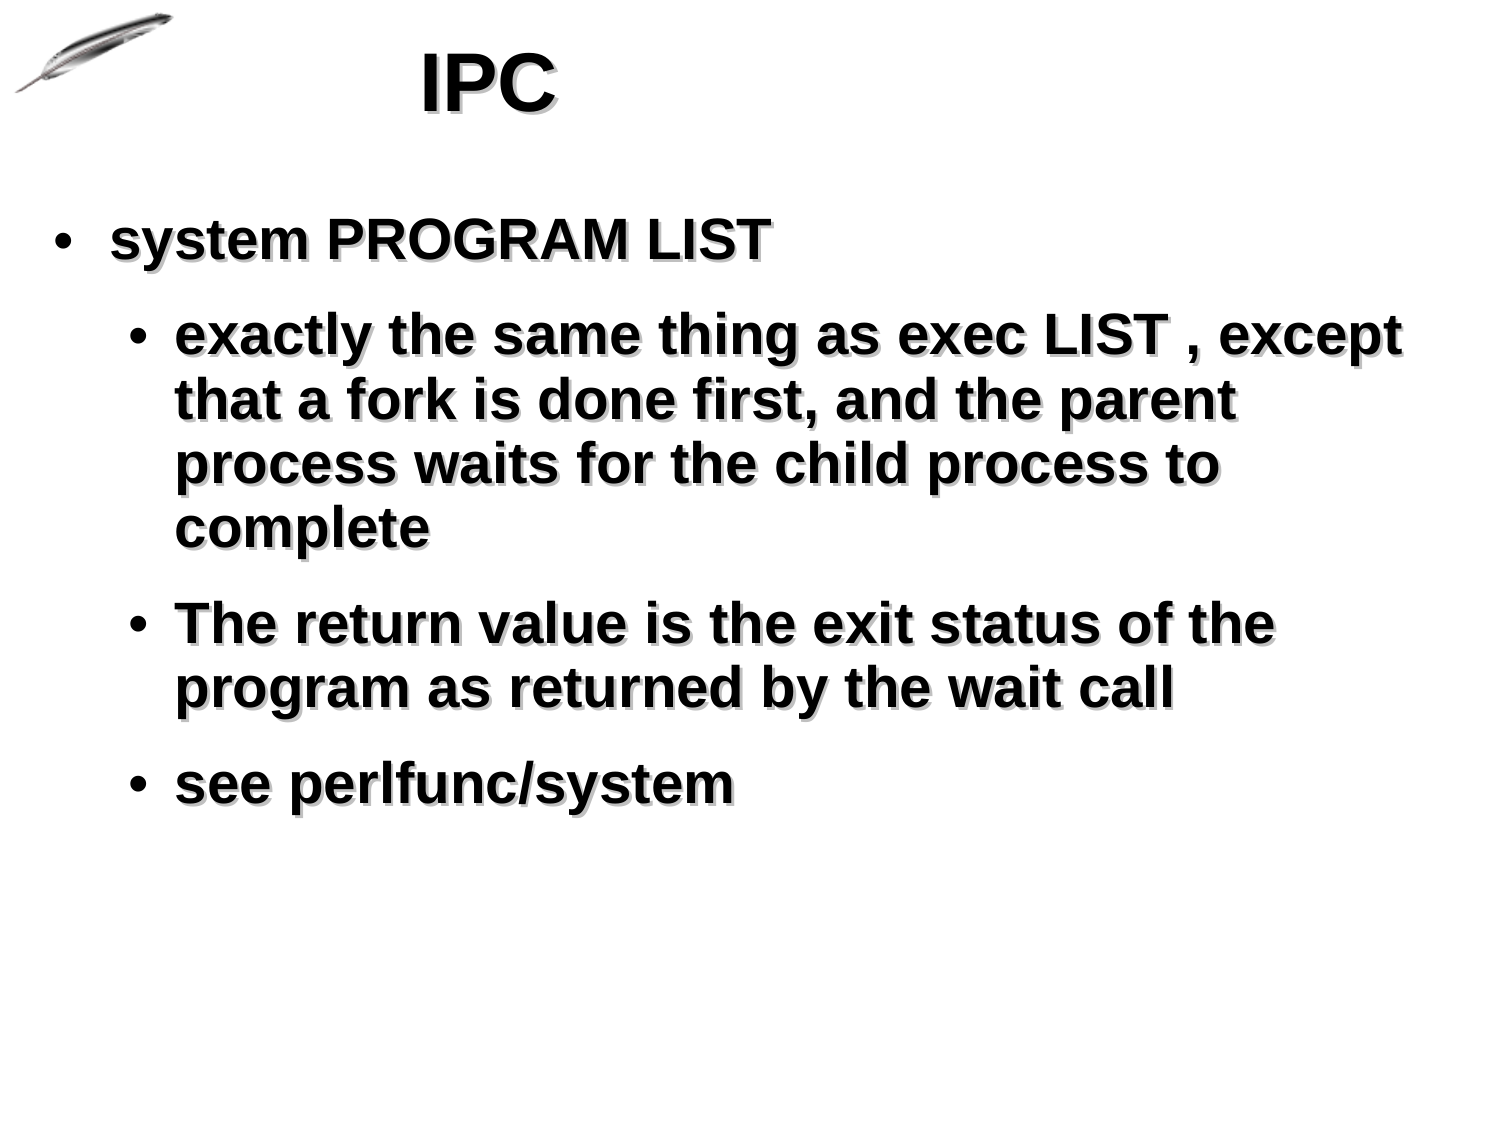

# IPC
system PROGRAM LIST
exactly the same thing as exec LIST , except that a fork is done first, and the parent process waits for the child process to complete
The return value is the exit status of the program as returned by the wait call
see perlfunc/system